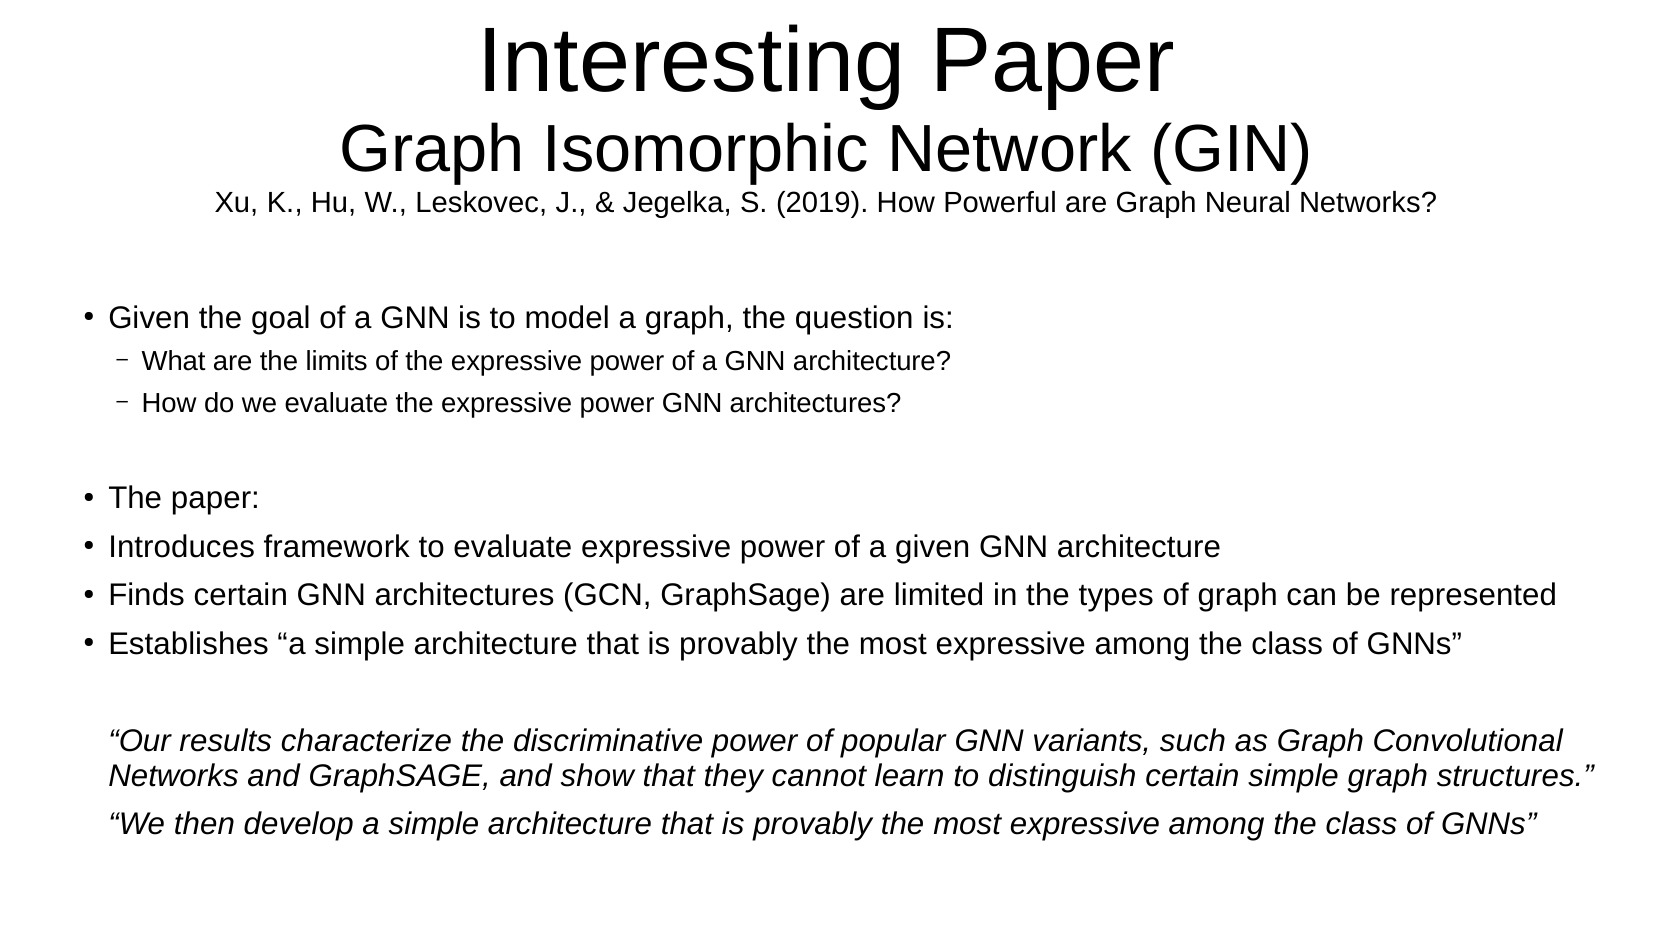

# Interesting Paper Graph Isomorphic Network (GIN) Xu, K., Hu, W., Leskovec, J., & Jegelka, S. (2019). How Powerful are Graph Neural Networks?
Given the goal of a GNN is to model a graph, the question is:
What are the limits of the expressive power of a GNN architecture?
How do we evaluate the expressive power GNN architectures?
The paper:
Introduces framework to evaluate expressive power of a given GNN architecture
Finds certain GNN architectures (GCN, GraphSage) are limited in the types of graph can be represented
Establishes “a simple architecture that is provably the most expressive among the class of GNNs”
“Our results characterize the discriminative power of popular GNN variants, such as Graph Convolutional Networks and GraphSAGE, and show that they cannot learn to distinguish certain simple graph structures.”
“We then develop a simple architecture that is provably the most expressive among the class of GNNs”